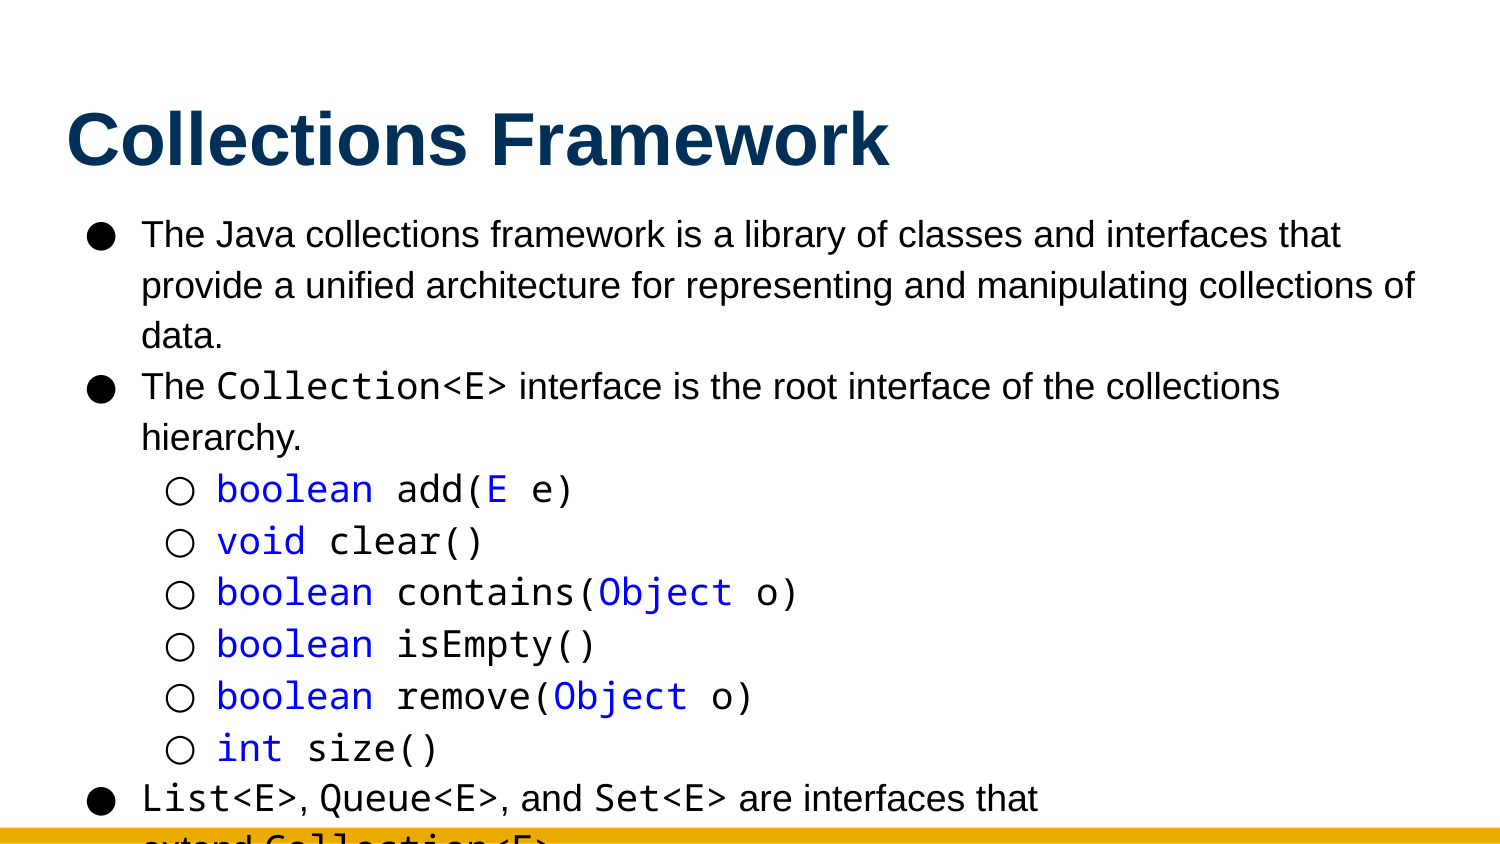

# Collections Framework
The Java collections framework is a library of classes and interfaces that provide a unified architecture for representing and manipulating collections of data.
The Collection<E> interface is the root interface of the collections hierarchy.
boolean add(E e)
void clear()
boolean contains(Object o)
boolean isEmpty()
boolean remove(Object o)
int size()
List<E>, Queue<E>, and Set<E> are interfaces that extend Collection<E>​.